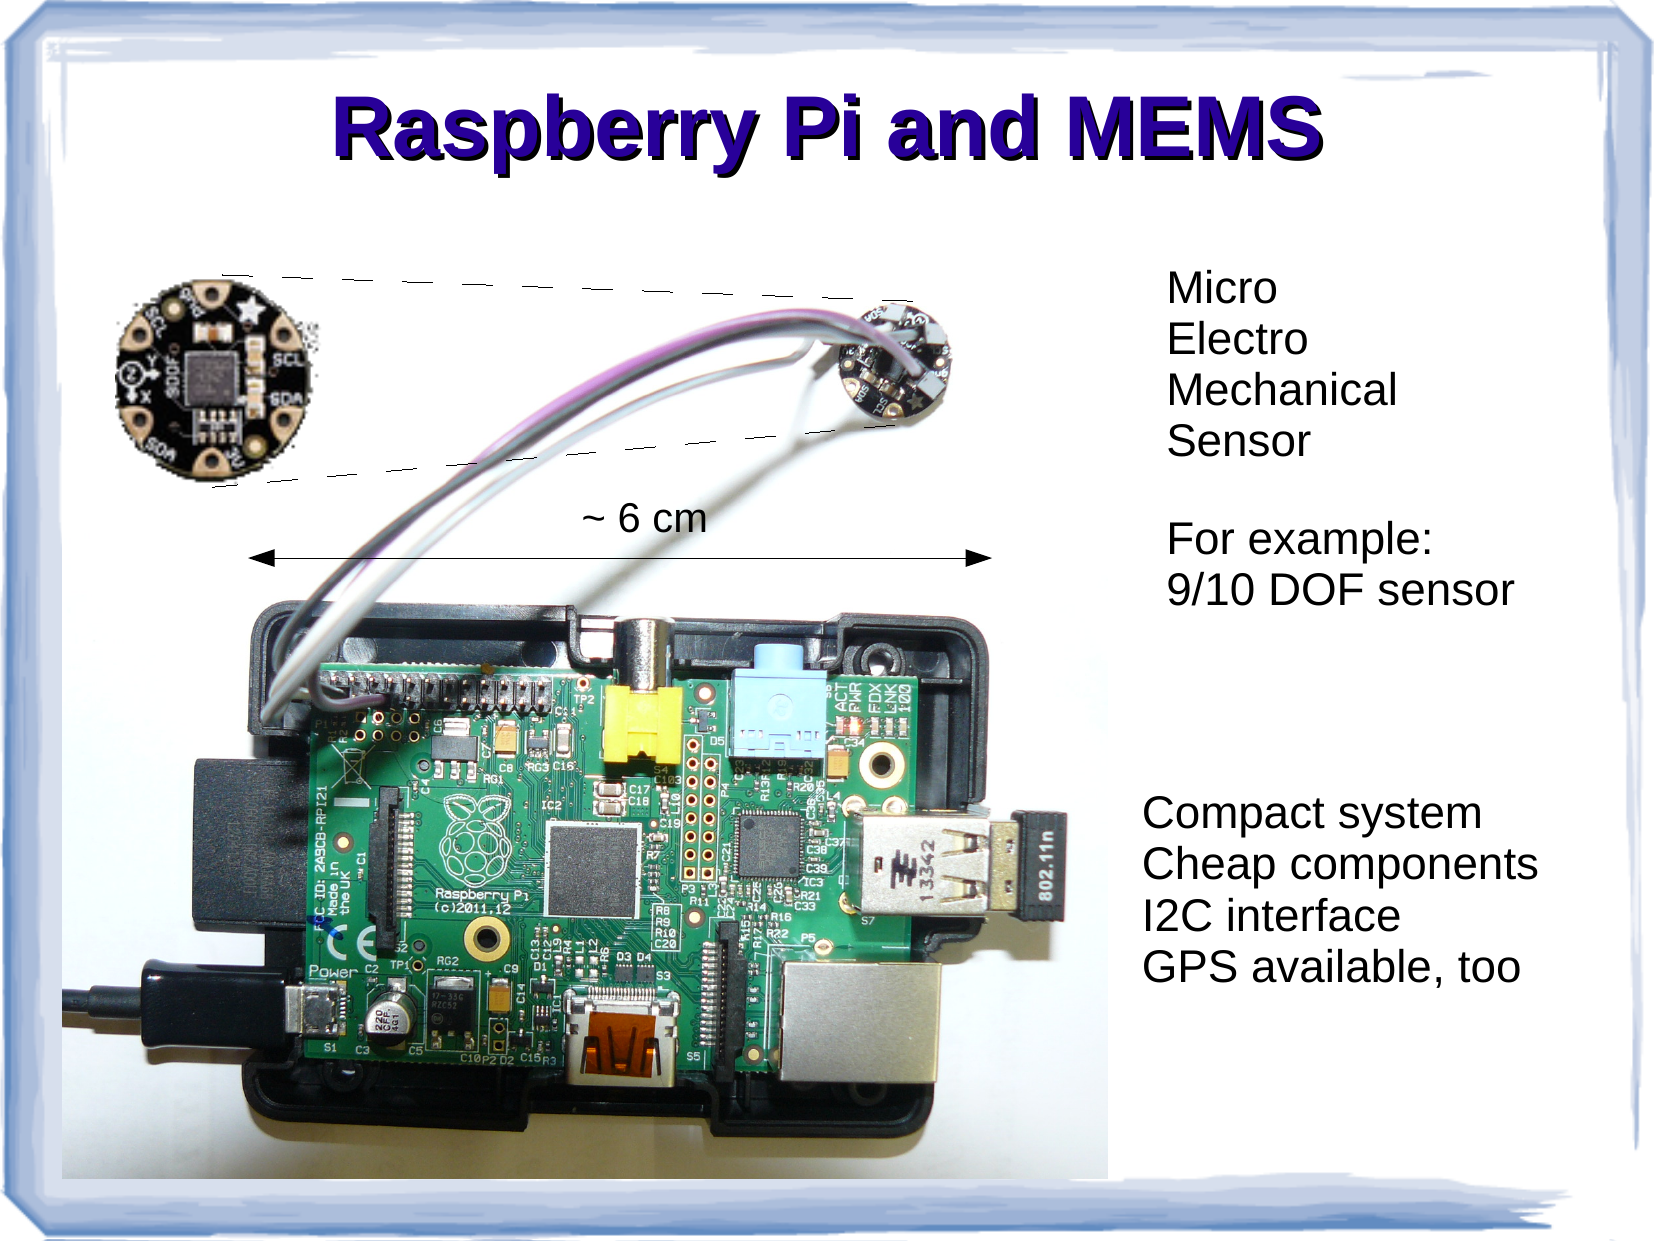

# Raspberry Pi and MEMS
Micro
Electro
Mechanical
Sensor
For example:
9/10 DOF sensor
~ 6 cm
Compact system
Cheap components
I2C interface
GPS available, too